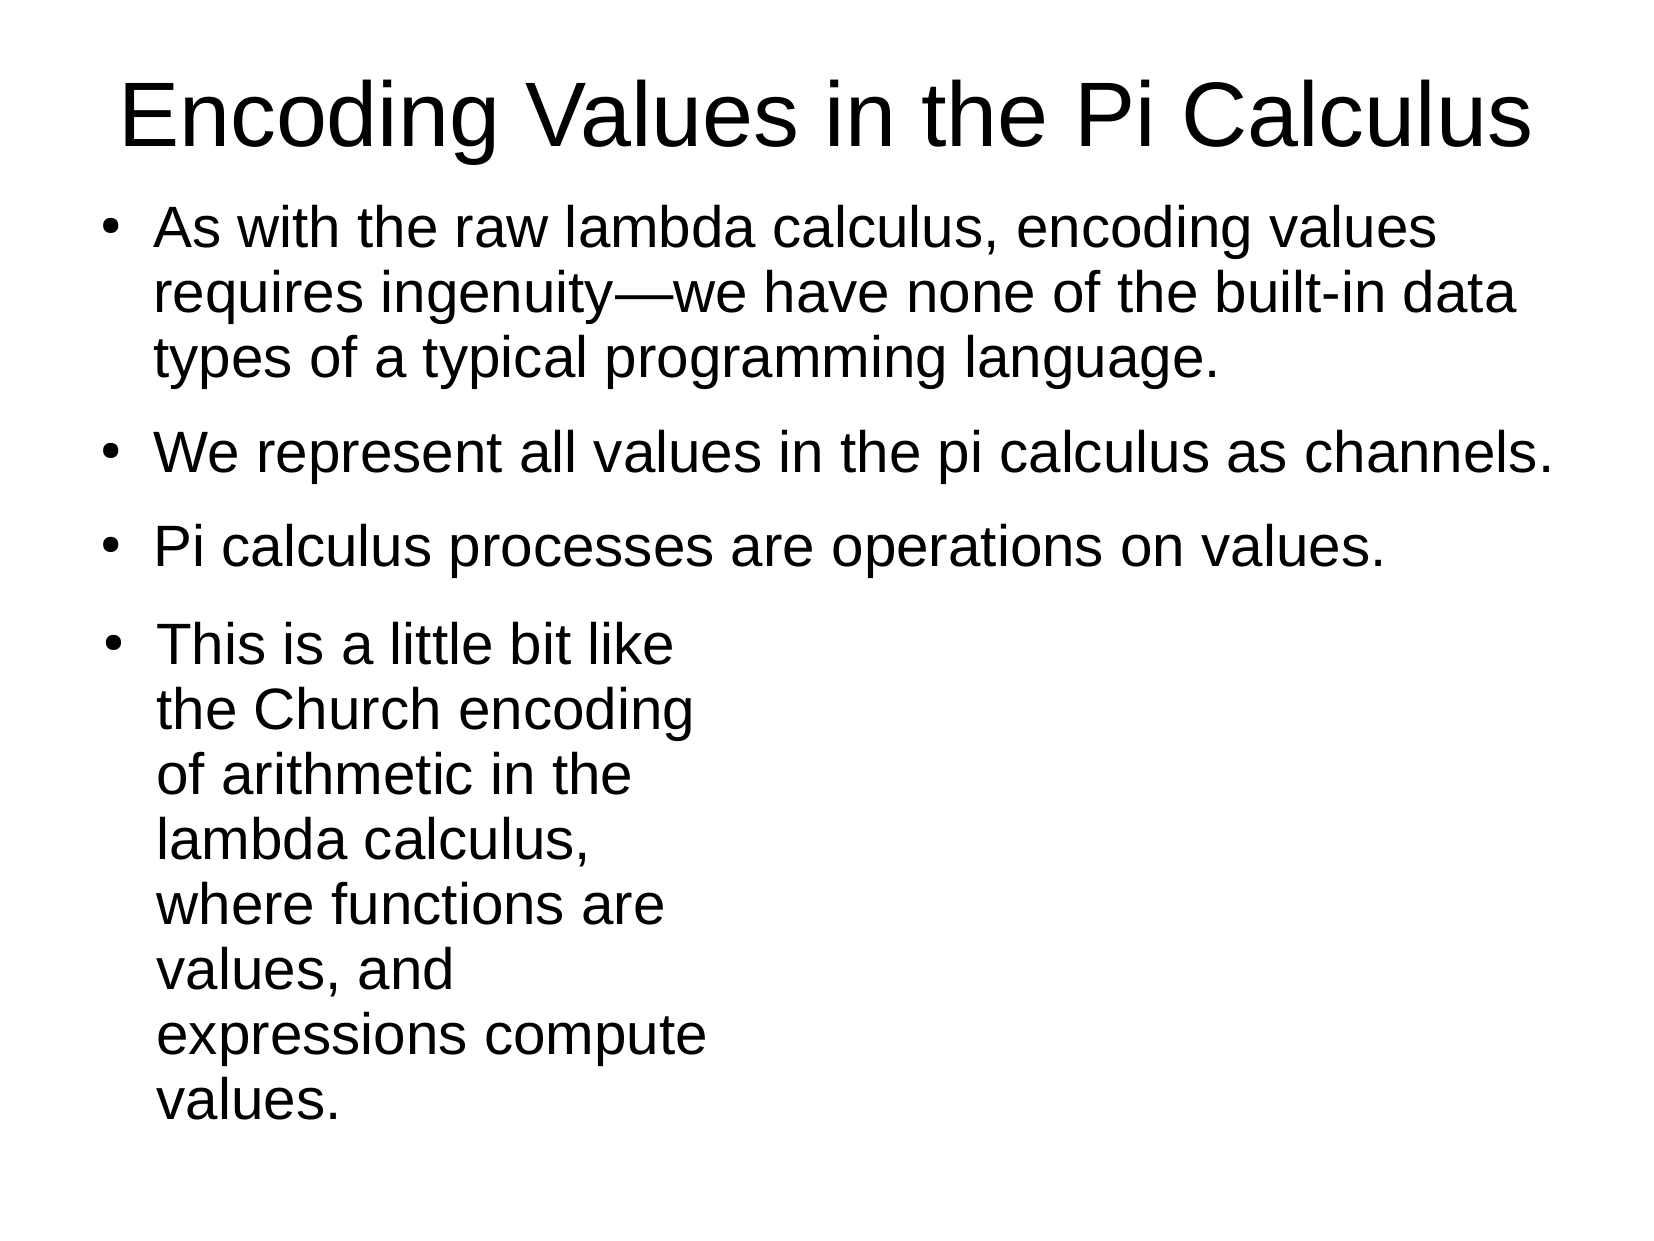

# Encoding Values in the Pi Calculus
As with the raw lambda calculus, encoding values requires ingenuity—we have none of the built-in data types of a typical programming language.
We represent all values in the pi calculus as channels.
Pi calculus processes are operations on values.
This is a little bit like the Church encoding of arithmetic in the lambda calculus, where functions are values, and expressions compute values.